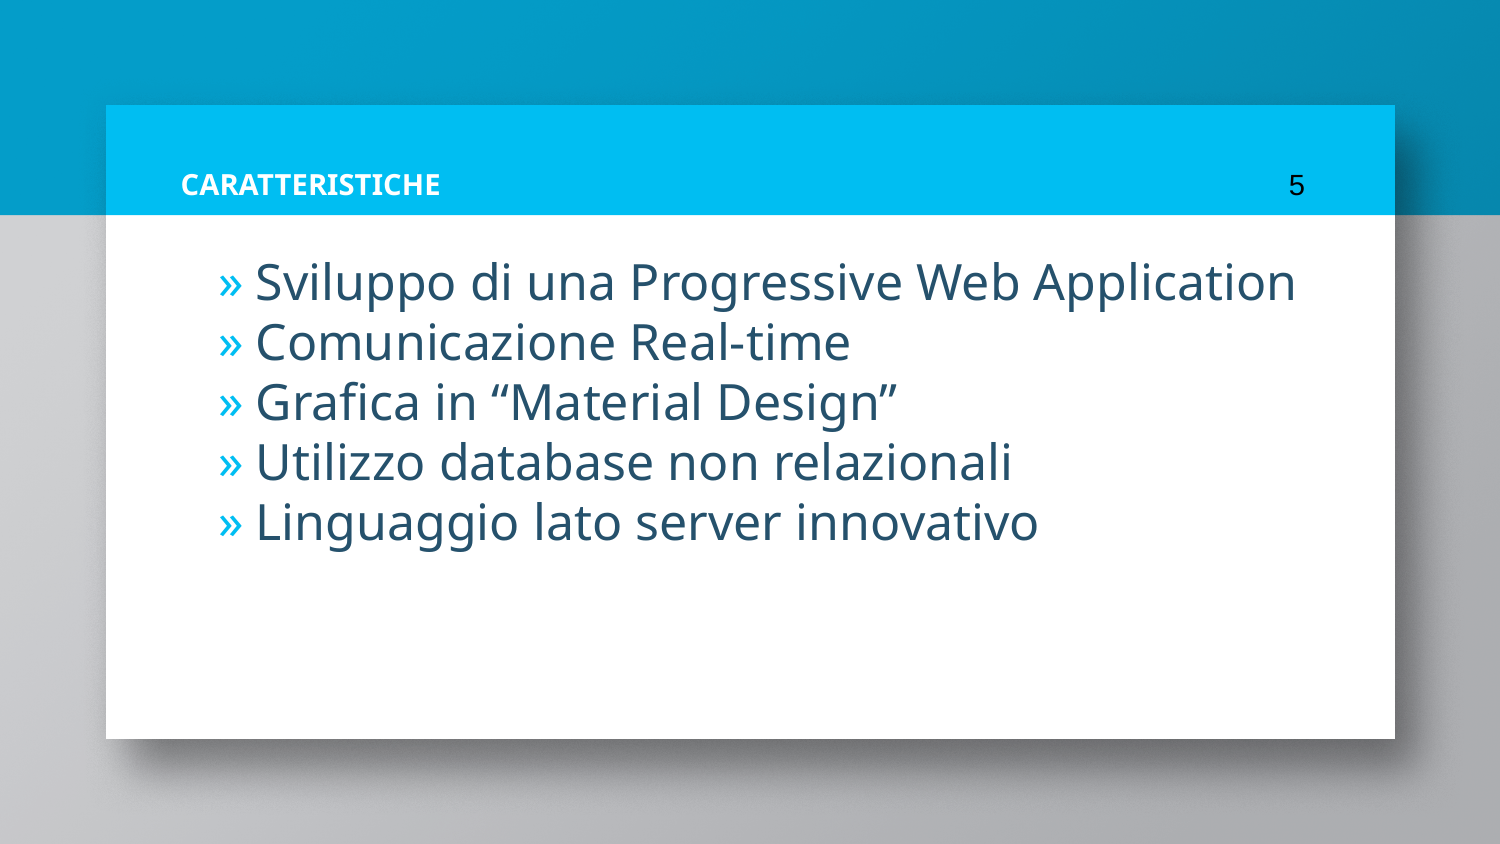

# CARATTERISTICHE
Sviluppo di una Progressive Web Application
Comunicazione Real-time
Grafica in “Material Design”
Utilizzo database non relazionali
Linguaggio lato server innovativo